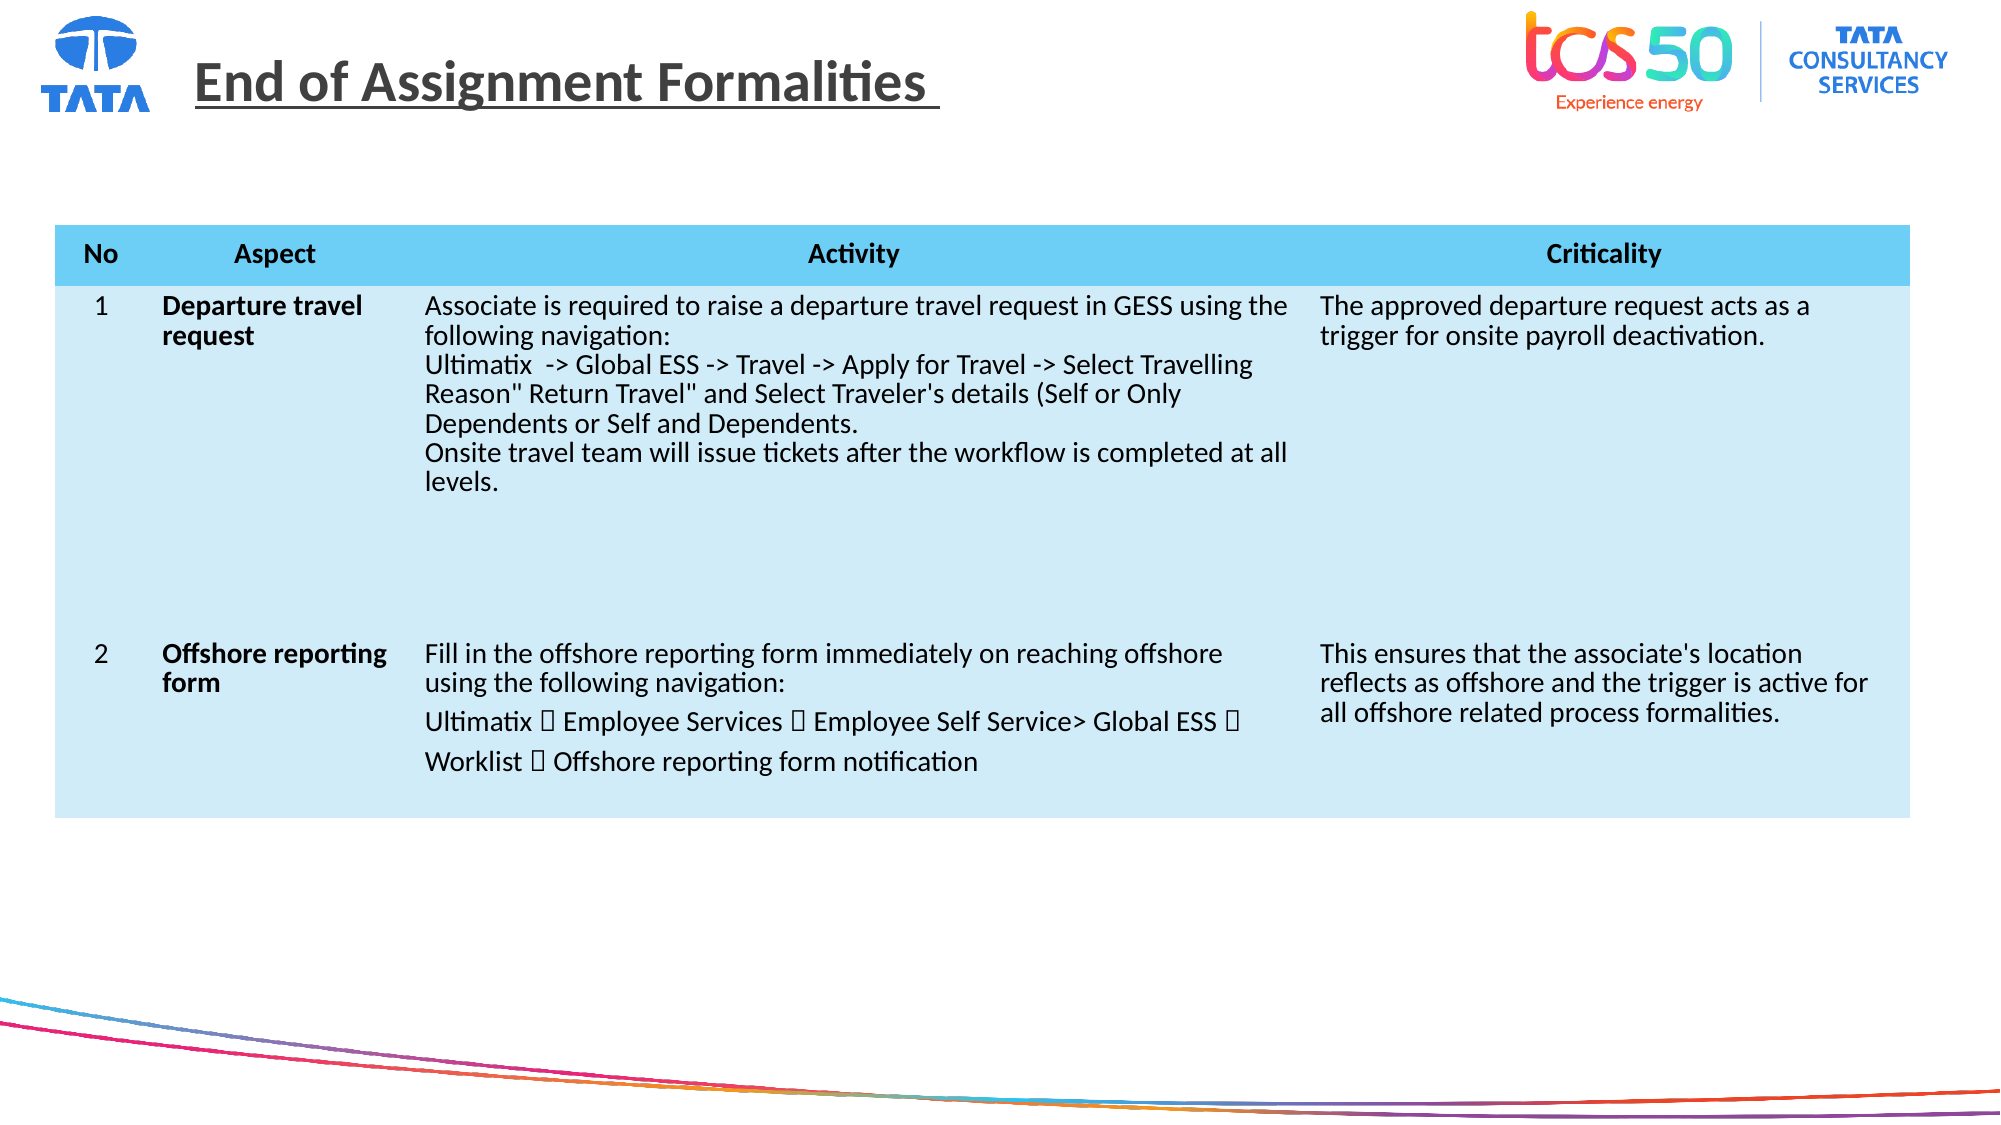

# End of Assignment Formalities
| No | Aspect | Activity | Criticality |
| --- | --- | --- | --- |
| 1 | Departure travel request | Associate is required to raise a departure travel request in GESS using the following navigation: Ultimatix  -> Global ESS -> Travel -> Apply for Travel -> Select Travelling Reason" Return Travel" and Select Traveler's details (Self or Only Dependents or Self and Dependents. Onsite travel team will issue tickets after the workflow is completed at all levels. | The approved departure request acts as a trigger for onsite payroll deactivation. |
| 2 | Offshore reporting form | Fill in the offshore reporting form immediately on reaching offshore using the following navigation: Ultimatix  Employee Services  Employee Self Service> Global ESS  Worklist  Offshore reporting form notification | This ensures that the associate's location reflects as offshore and the trigger is active for all offshore related process formalities. |